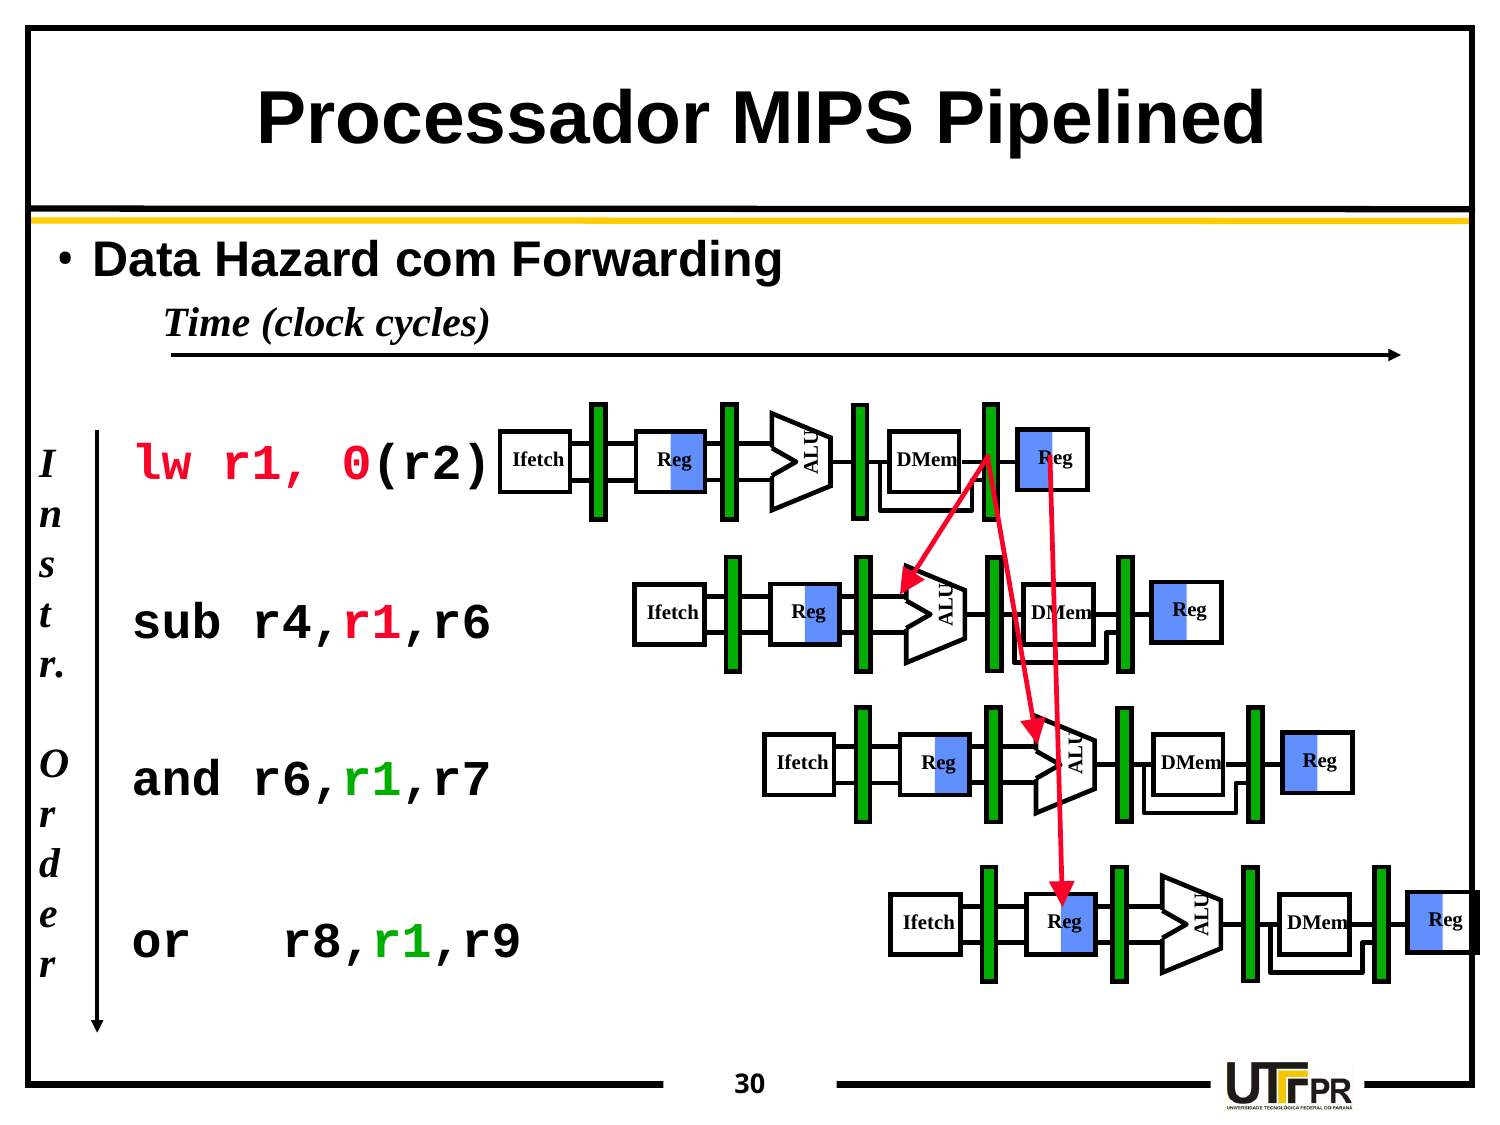

Processador MIPS Pipelined
# Data Hazard com Forwarding
Time (clock cycles)
ALU
Reg
Reg
Ifetch
DMem
ALU
Reg
Reg
Ifetch
DMem
ALU
Reg
Reg
Ifetch
DMem
ALU
Reg
Reg
Ifetch
DMem
lw r1, 0(r2)
sub r4,r1,r6
and r6,r1,r7
or r8,r1,r9
I
n
s
t
r.
O
r
d
e
r